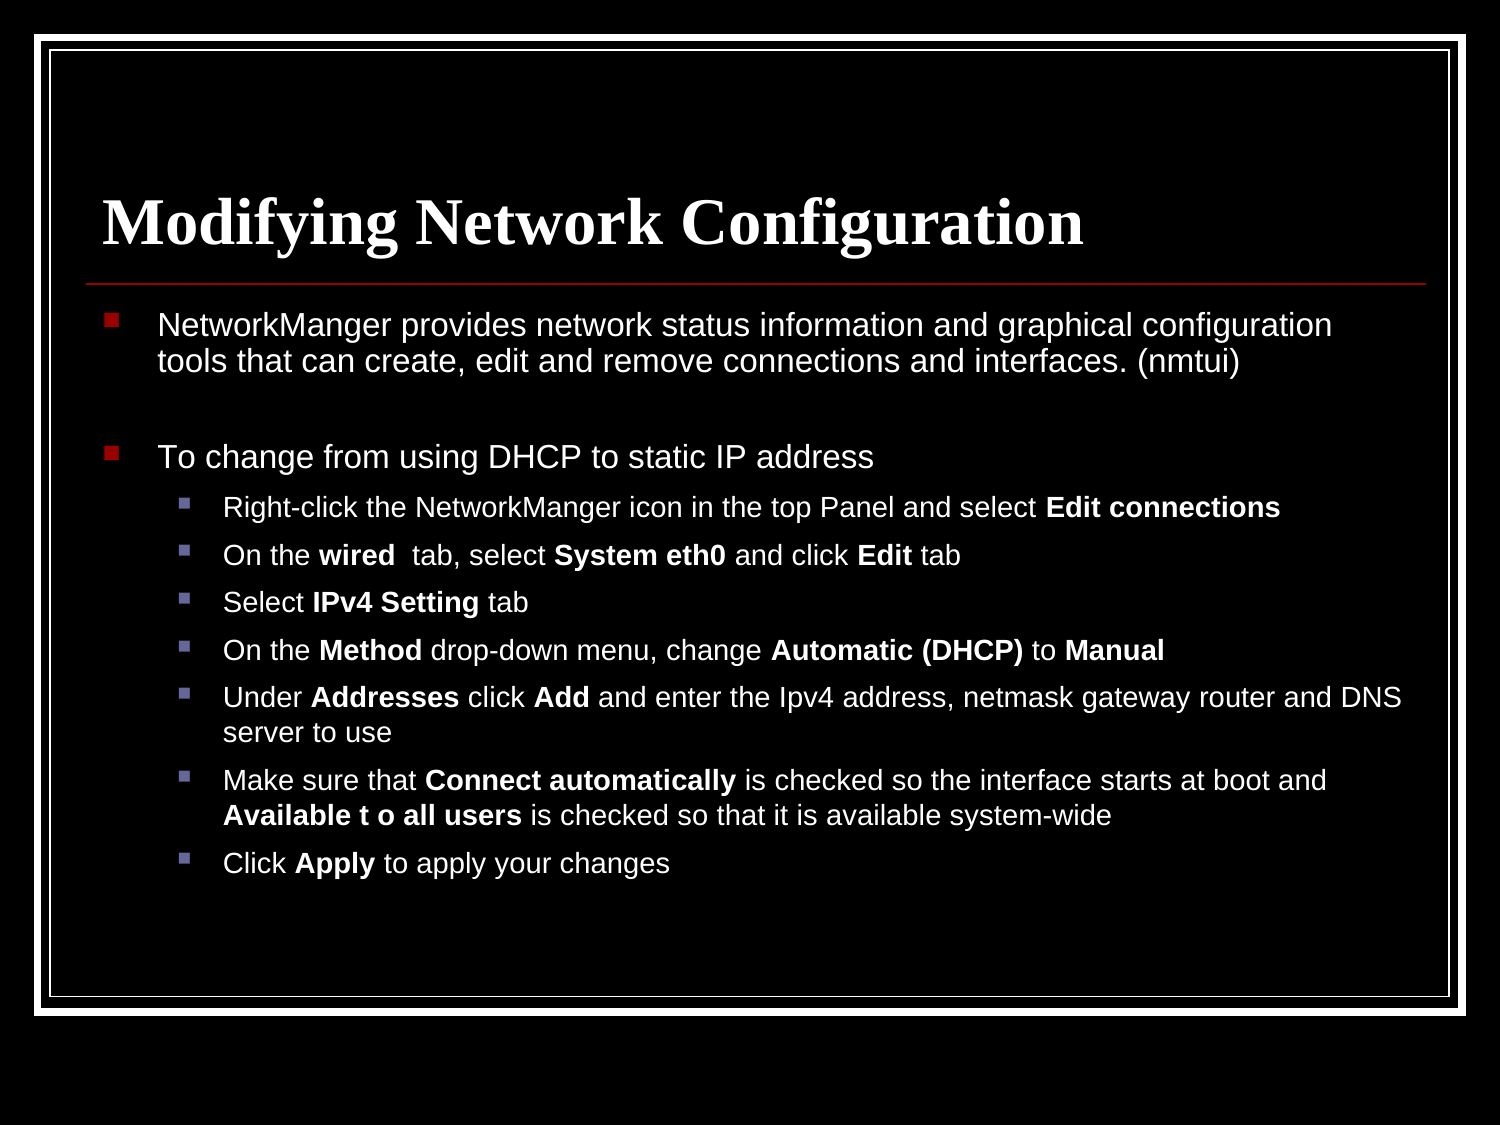

# Modifying Network Configuration
NetworkManger provides network status information and graphical configuration tools that can create, edit and remove connections and interfaces. (nmtui)
To change from using DHCP to static IP address
Right-click the NetworkManger icon in the top Panel and select Edit connections
On the wired tab, select System eth0 and click Edit tab
Select IPv4 Setting tab
On the Method drop-down menu, change Automatic (DHCP) to Manual
Under Addresses click Add and enter the Ipv4 address, netmask gateway router and DNS server to use
Make sure that Connect automatically is checked so the interface starts at boot and Available t o all users is checked so that it is available system-wide
Click Apply to apply your changes